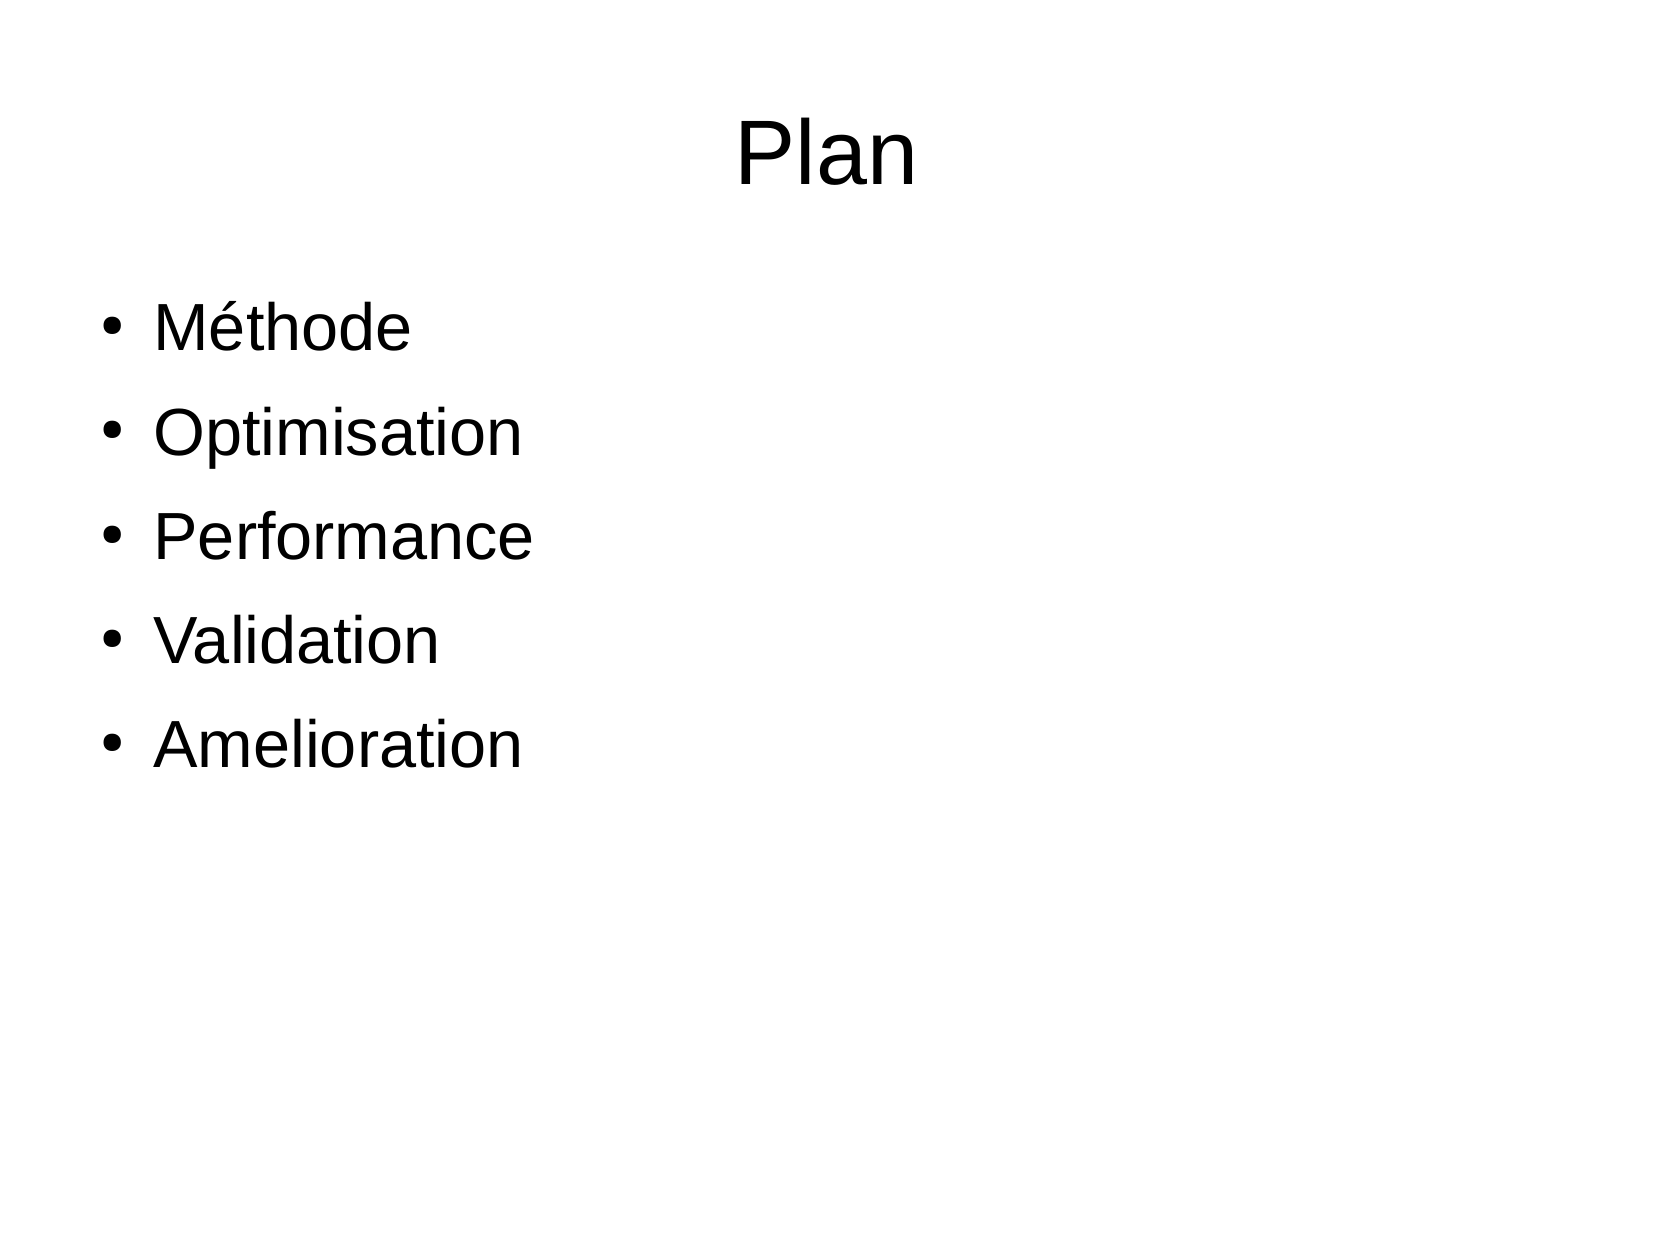

# Plan
Méthode
Optimisation
Performance
Validation
Amelioration